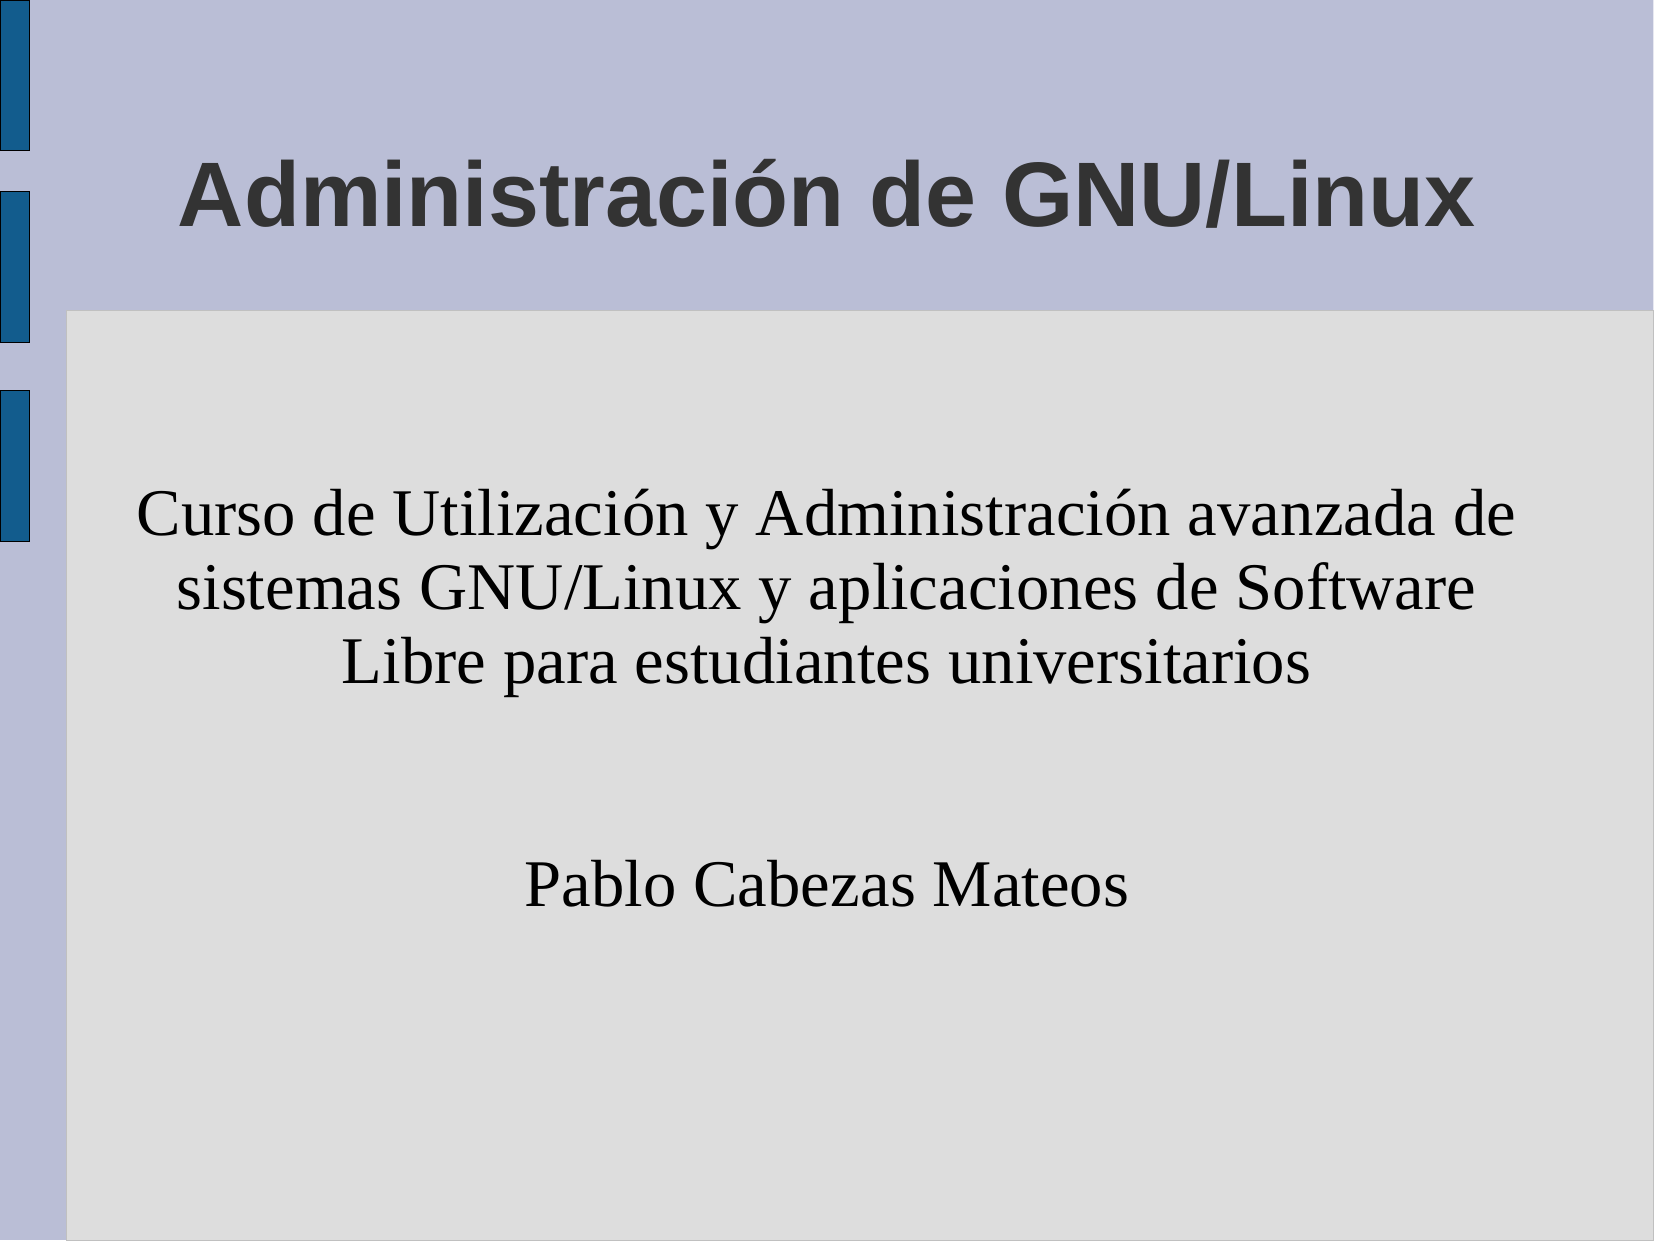

# Administración de GNU/Linux
Curso de Utilización y Administración avanzada de sistemas GNU/Linux y aplicaciones de Software Libre para estudiantes universitarios
Pablo Cabezas Mateos